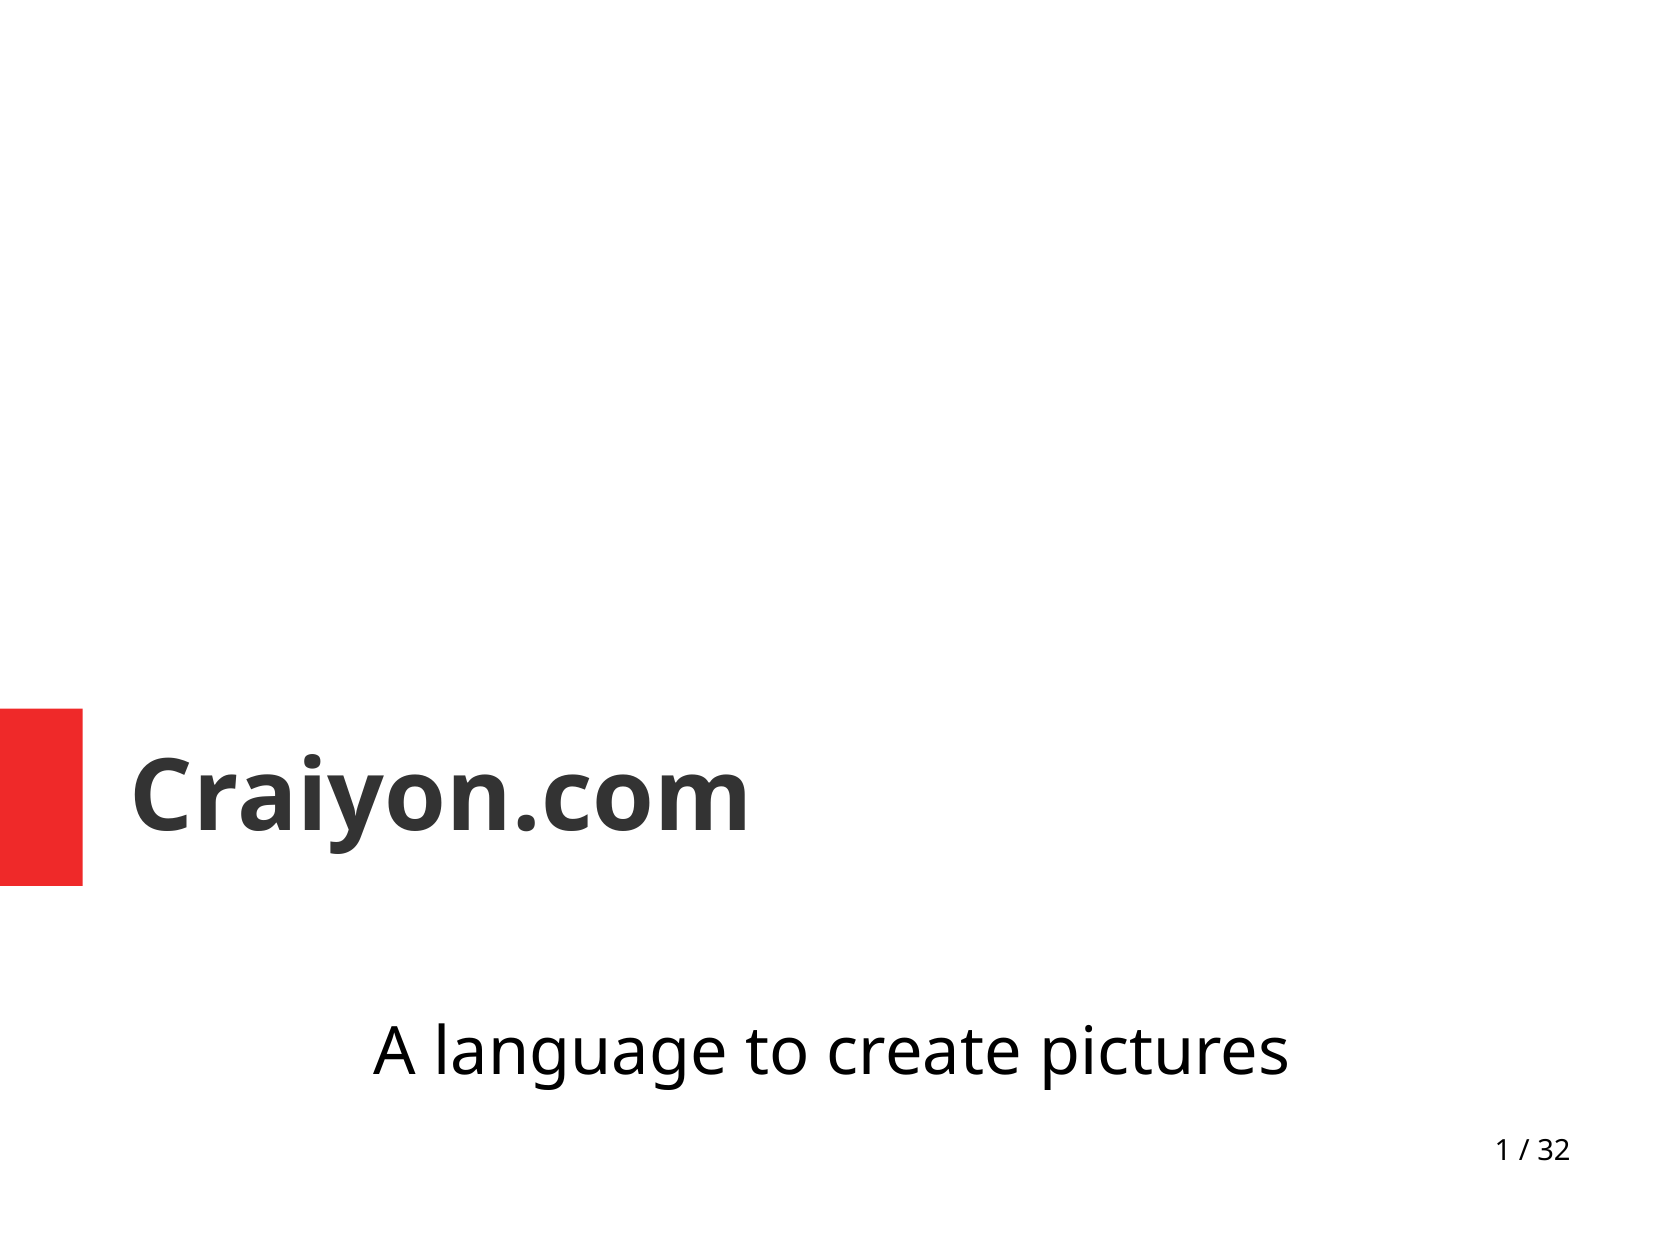

# Craiyon.com
A language to create pictures
1